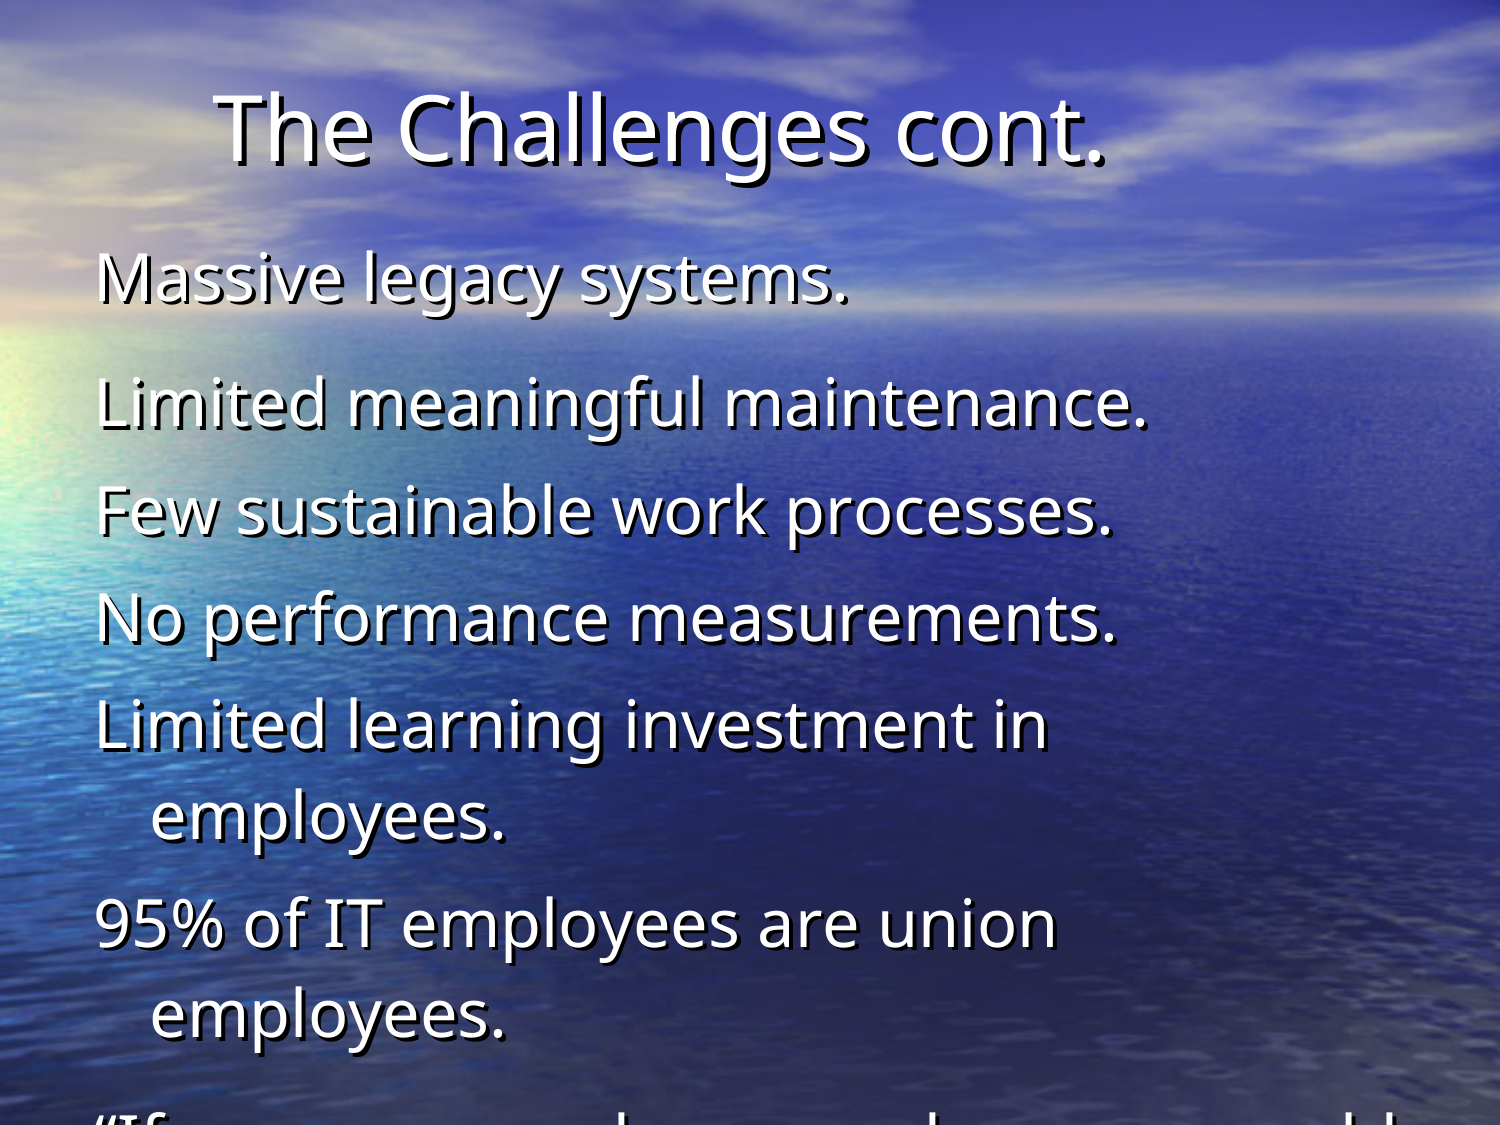

# The Challenges cont.
Massive legacy systems.
Limited meaningful maintenance.
Few sustainable work processes.
No performance measurements.
Limited learning investment in employees.
95% of IT employees are union employees.
“If someone made one and someone sold one, we bought it.”